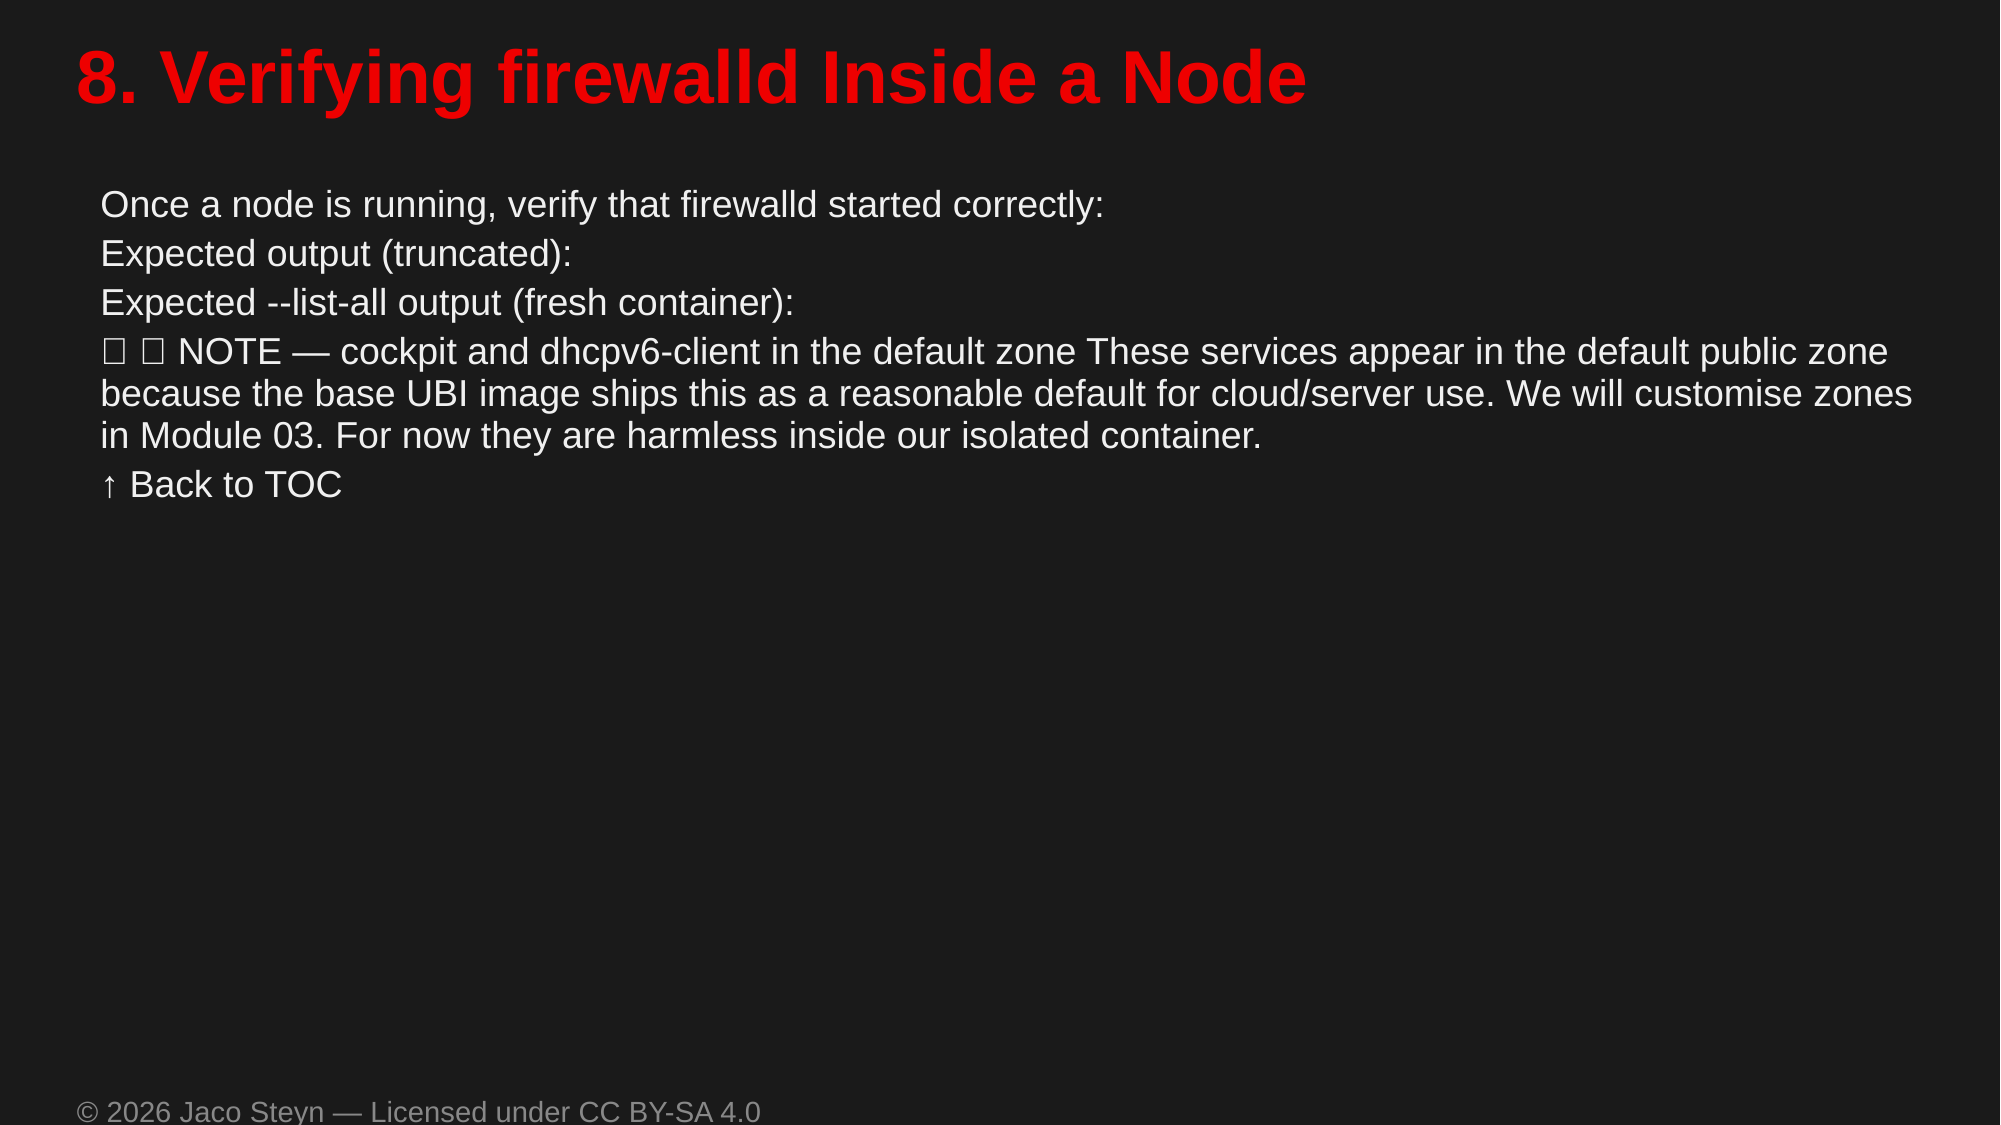

8. Verifying firewalld Inside a Node
Once a node is running, verify that firewalld started correctly:
Expected output (truncated):
Expected --list-all output (fresh container):
💡 📝 NOTE — cockpit and dhcpv6-client in the default zone These services appear in the default public zone because the base UBI image ships this as a reasonable default for cloud/server use. We will customise zones in Module 03. For now they are harmless inside our isolated container.
↑ Back to TOC
© 2026 Jaco Steyn — Licensed under CC BY-SA 4.0